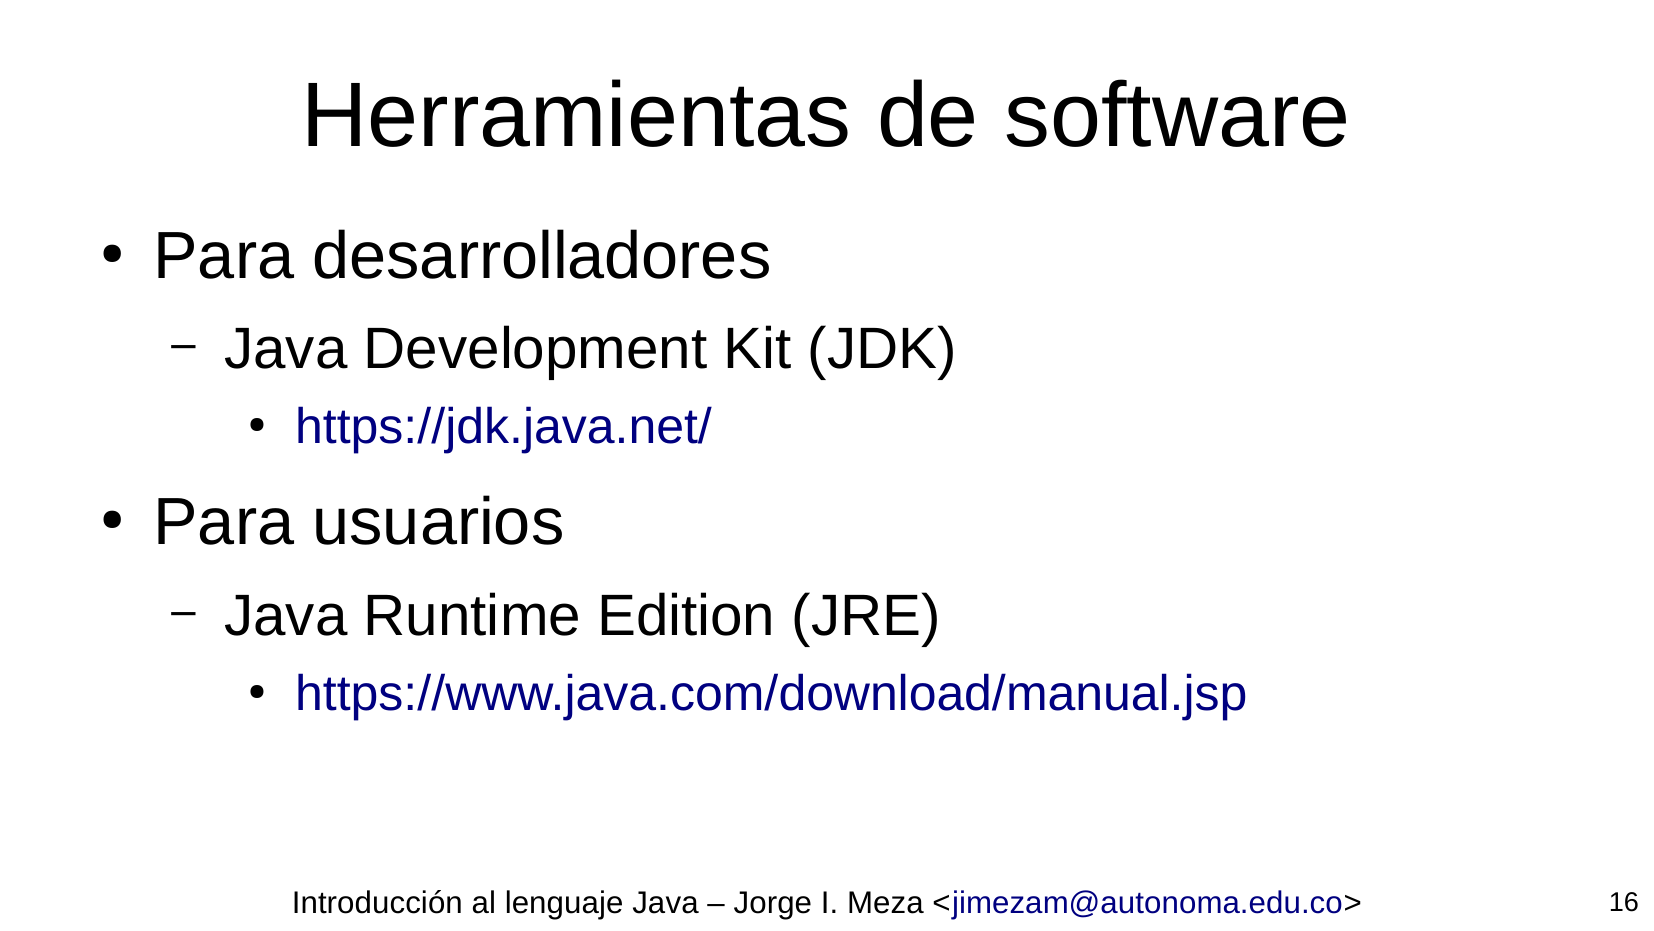

# Herramientas de software
Para desarrolladores
Java Development Kit (JDK)
https://jdk.java.net/
Para usuarios
Java Runtime Edition (JRE)
https://www.java.com/download/manual.jsp